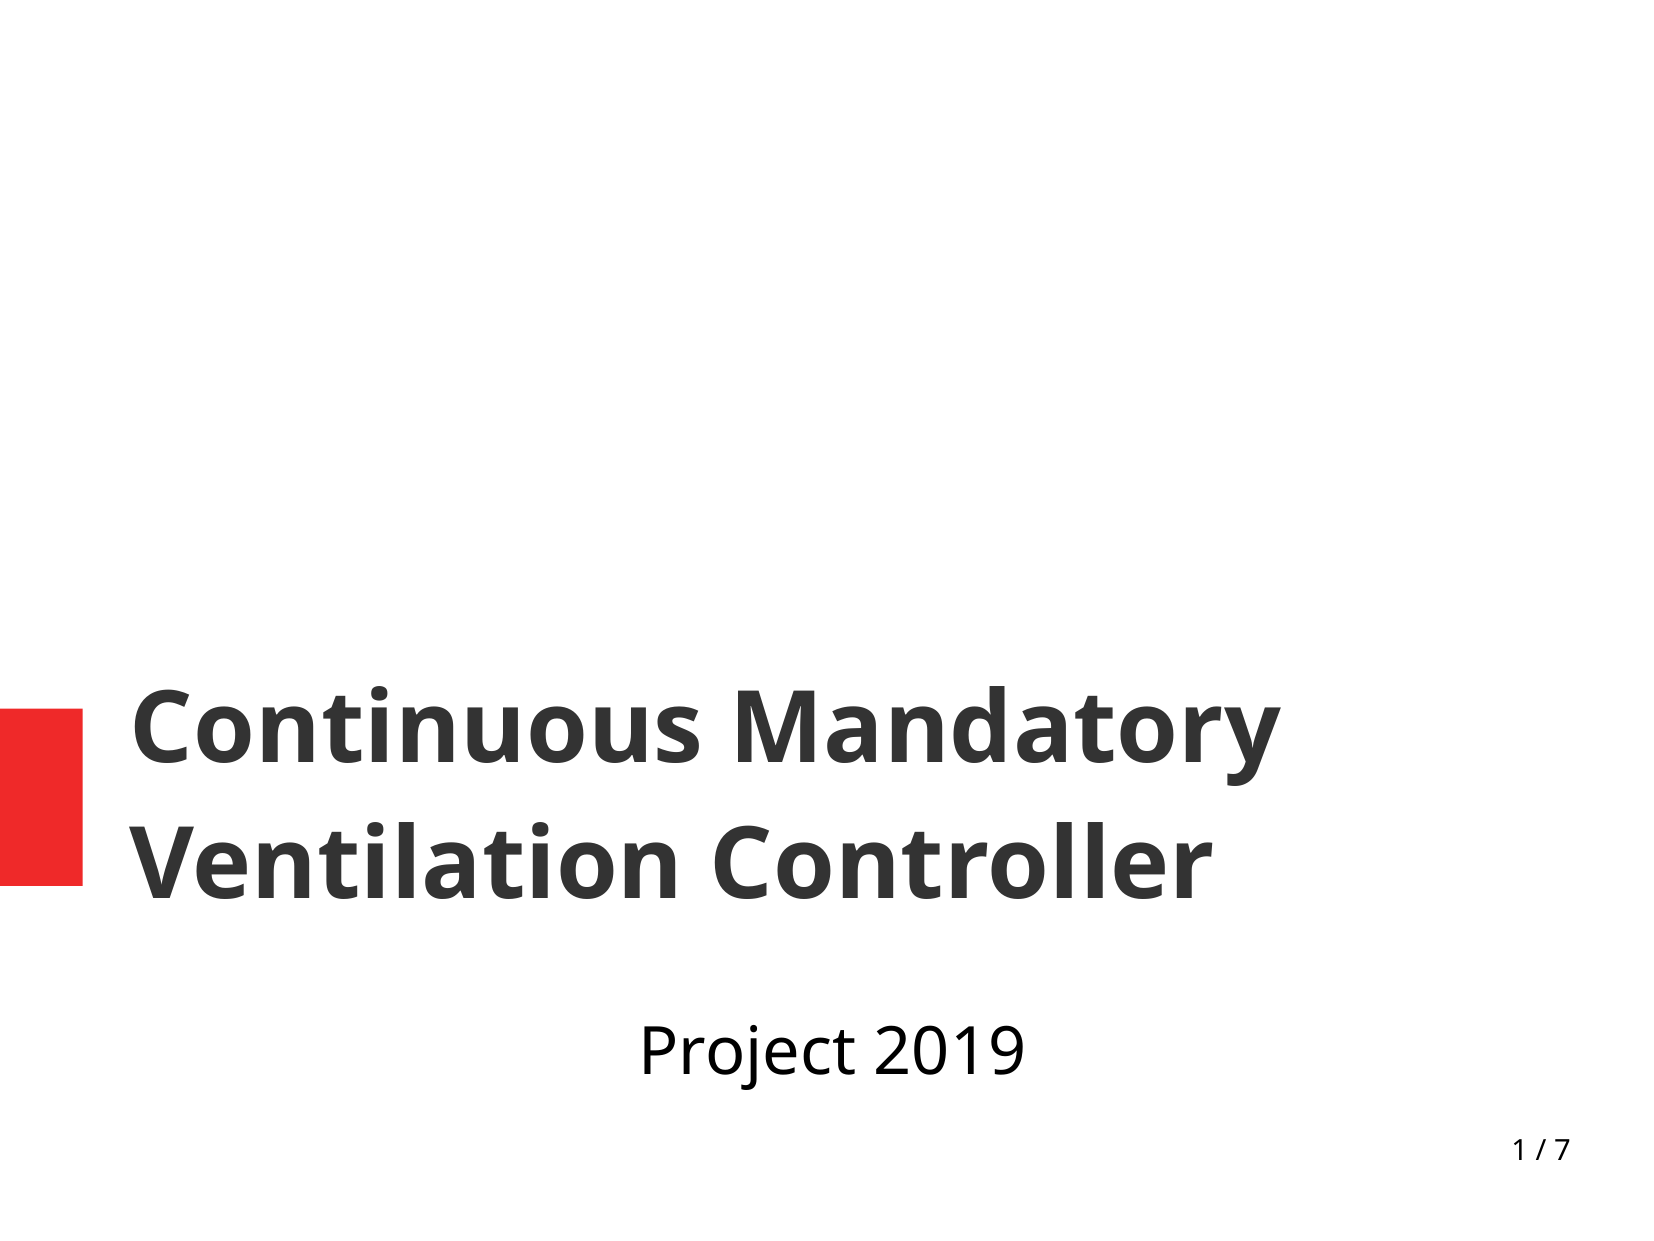

# Continuous Mandatory Ventilation Controller
Project 2019
1